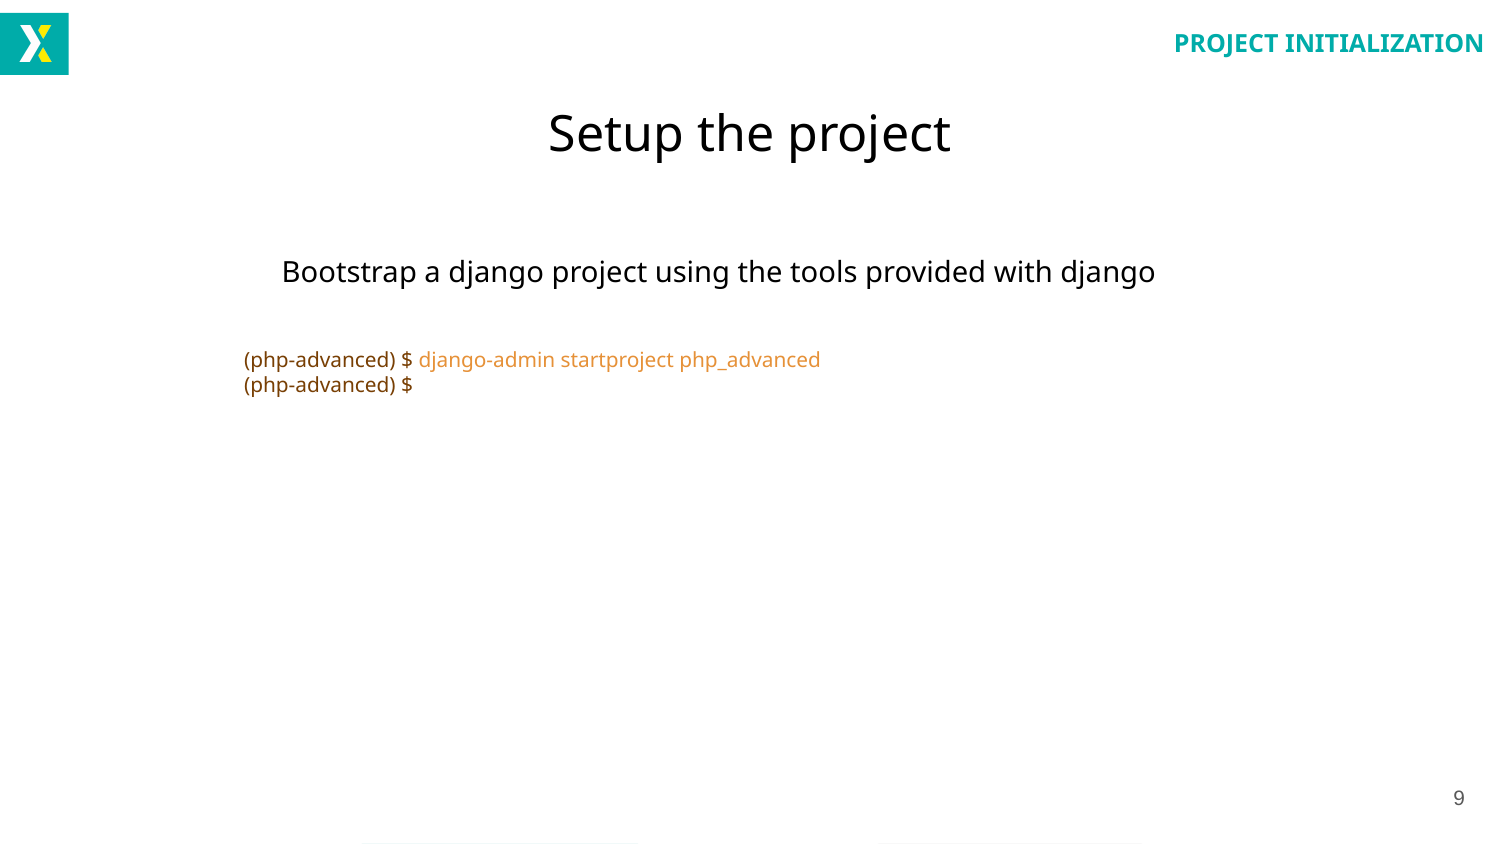

Setup the project
Bootstrap a django project using the tools provided with django
(php-advanced) $ django-admin startproject php_advanced
(php-advanced) $